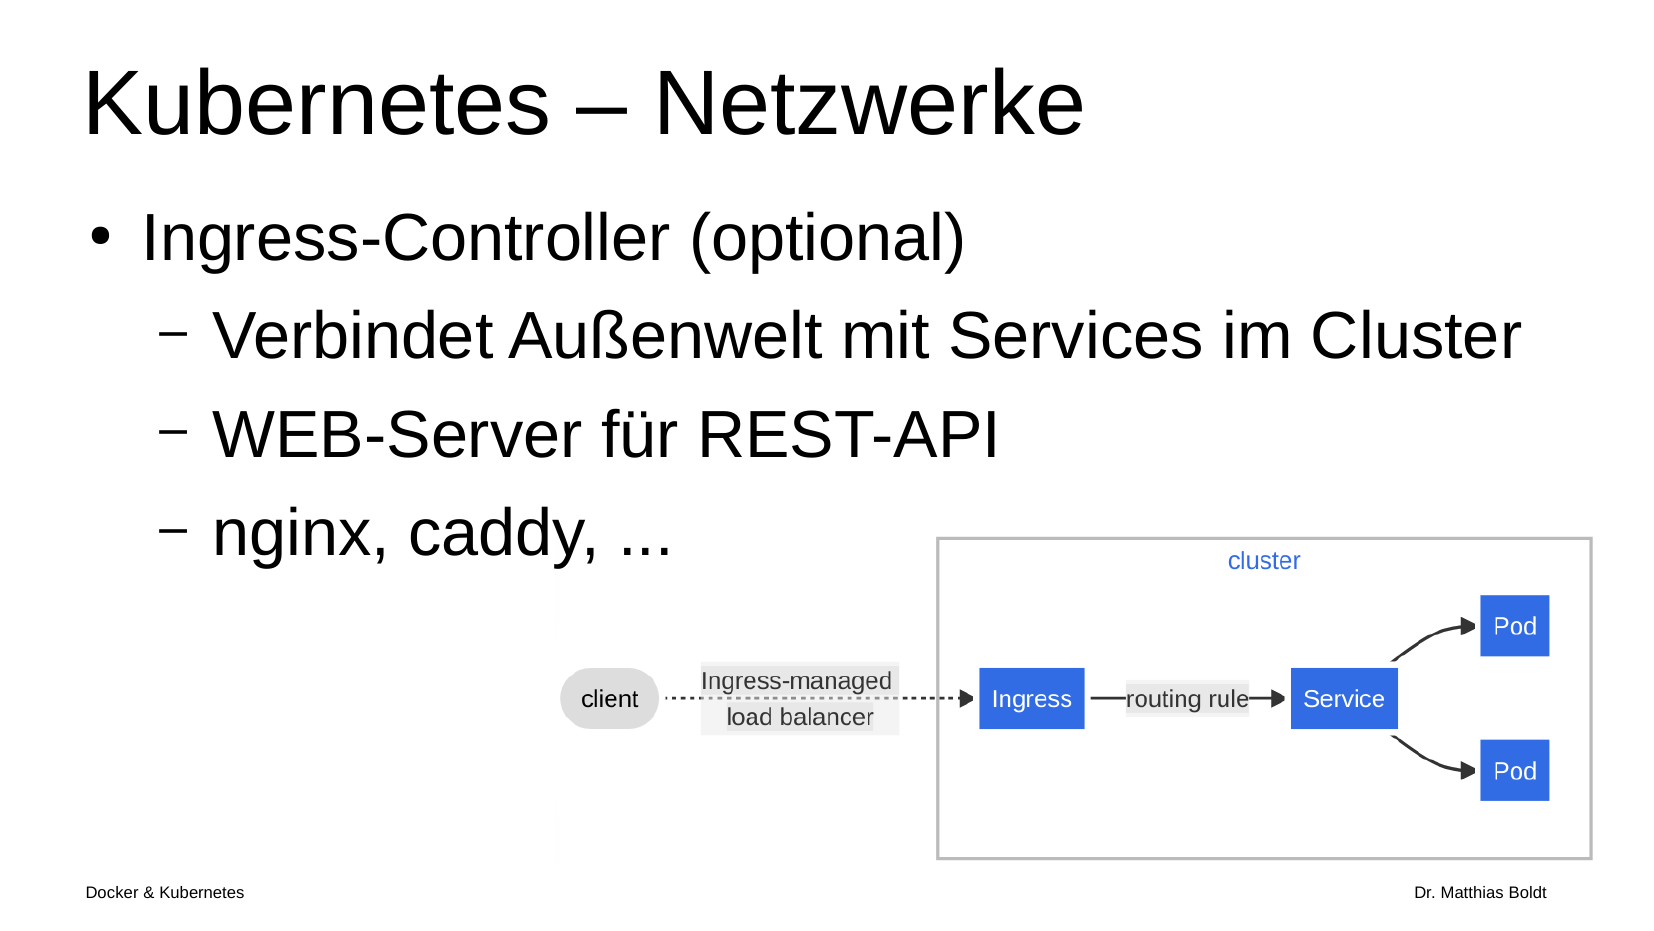

# Kubernetes – Netzwerke
Ingress-Controller (optional)
Verbindet Außenwelt mit Services im Cluster
WEB-Server für REST-API
nginx, caddy, ...
Docker & Kubernetes																Dr. Matthias Boldt